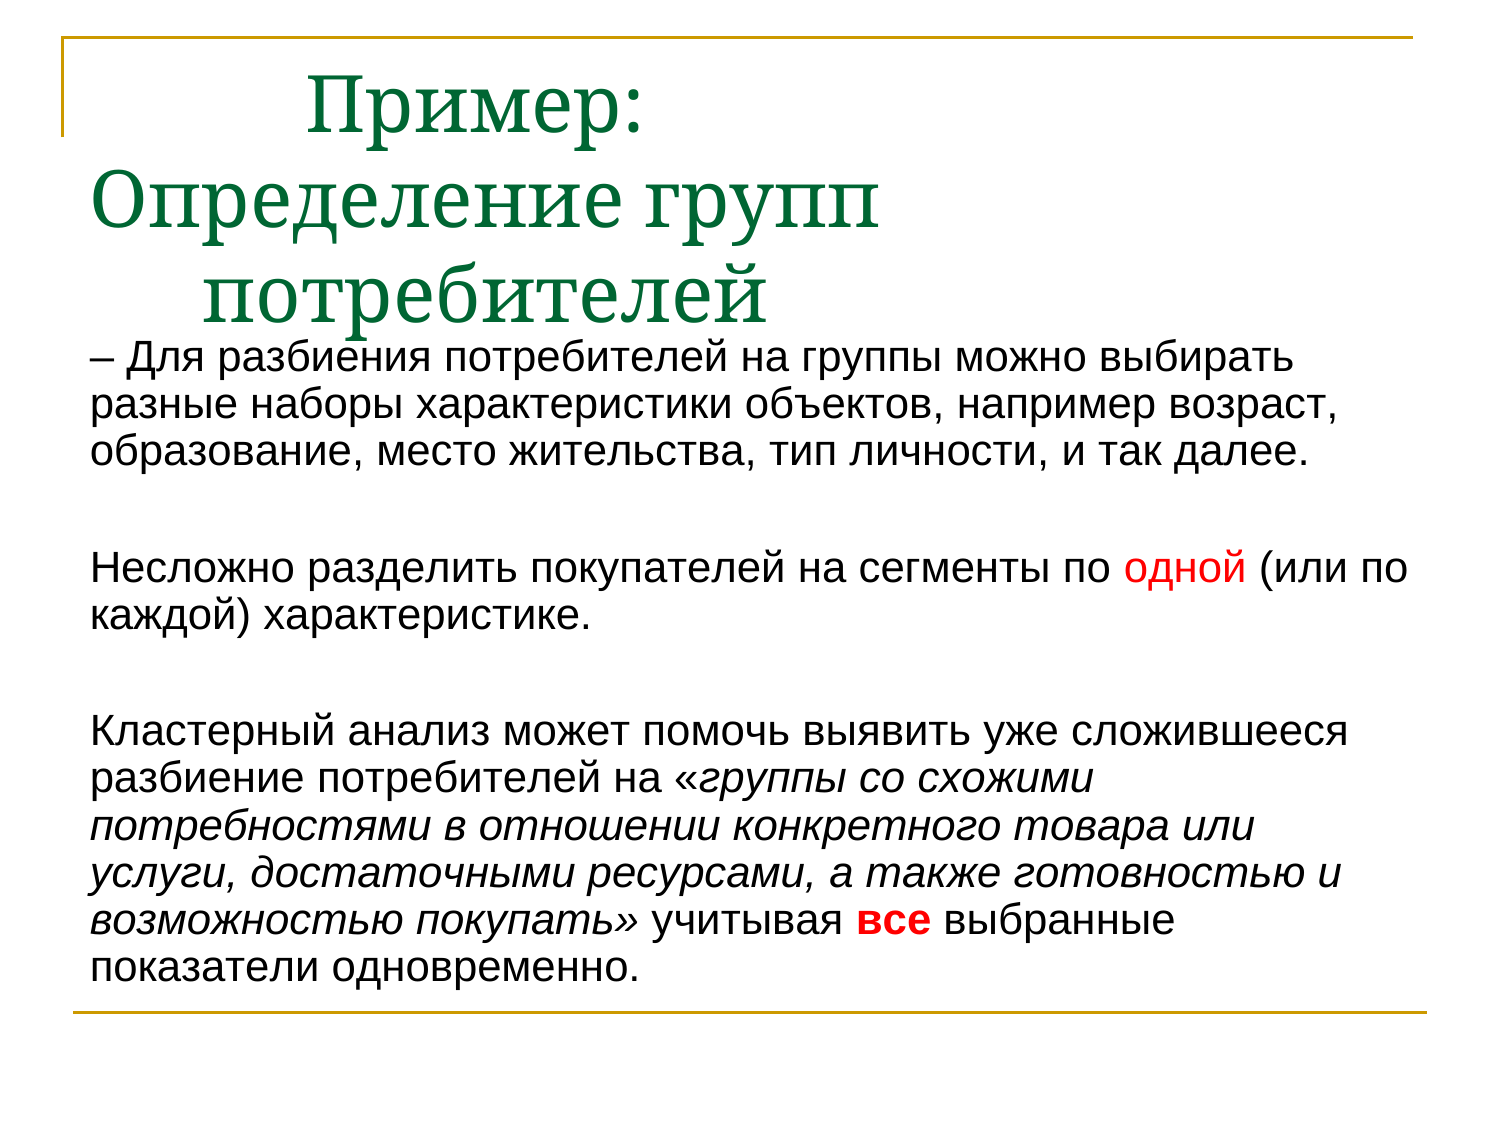

# Пример: Определение групп потребителей
– Для разбиения потребителей на группы можно выбирать разные наборы характеристики объектов, например возраст, образование, место жительства, тип личности, и так далее.
Несложно разделить покупателей на сегменты по одной (или по каждой) характеристике.
Кластерный анализ может помочь выявить уже сложившееся разбиение потребителей на «группы со схожими потребностями в отношении конкретного товара или услуги, достаточными ресурсами, а также готовностью и возможностью покупать» учитывая все выбранные показатели одновременно.